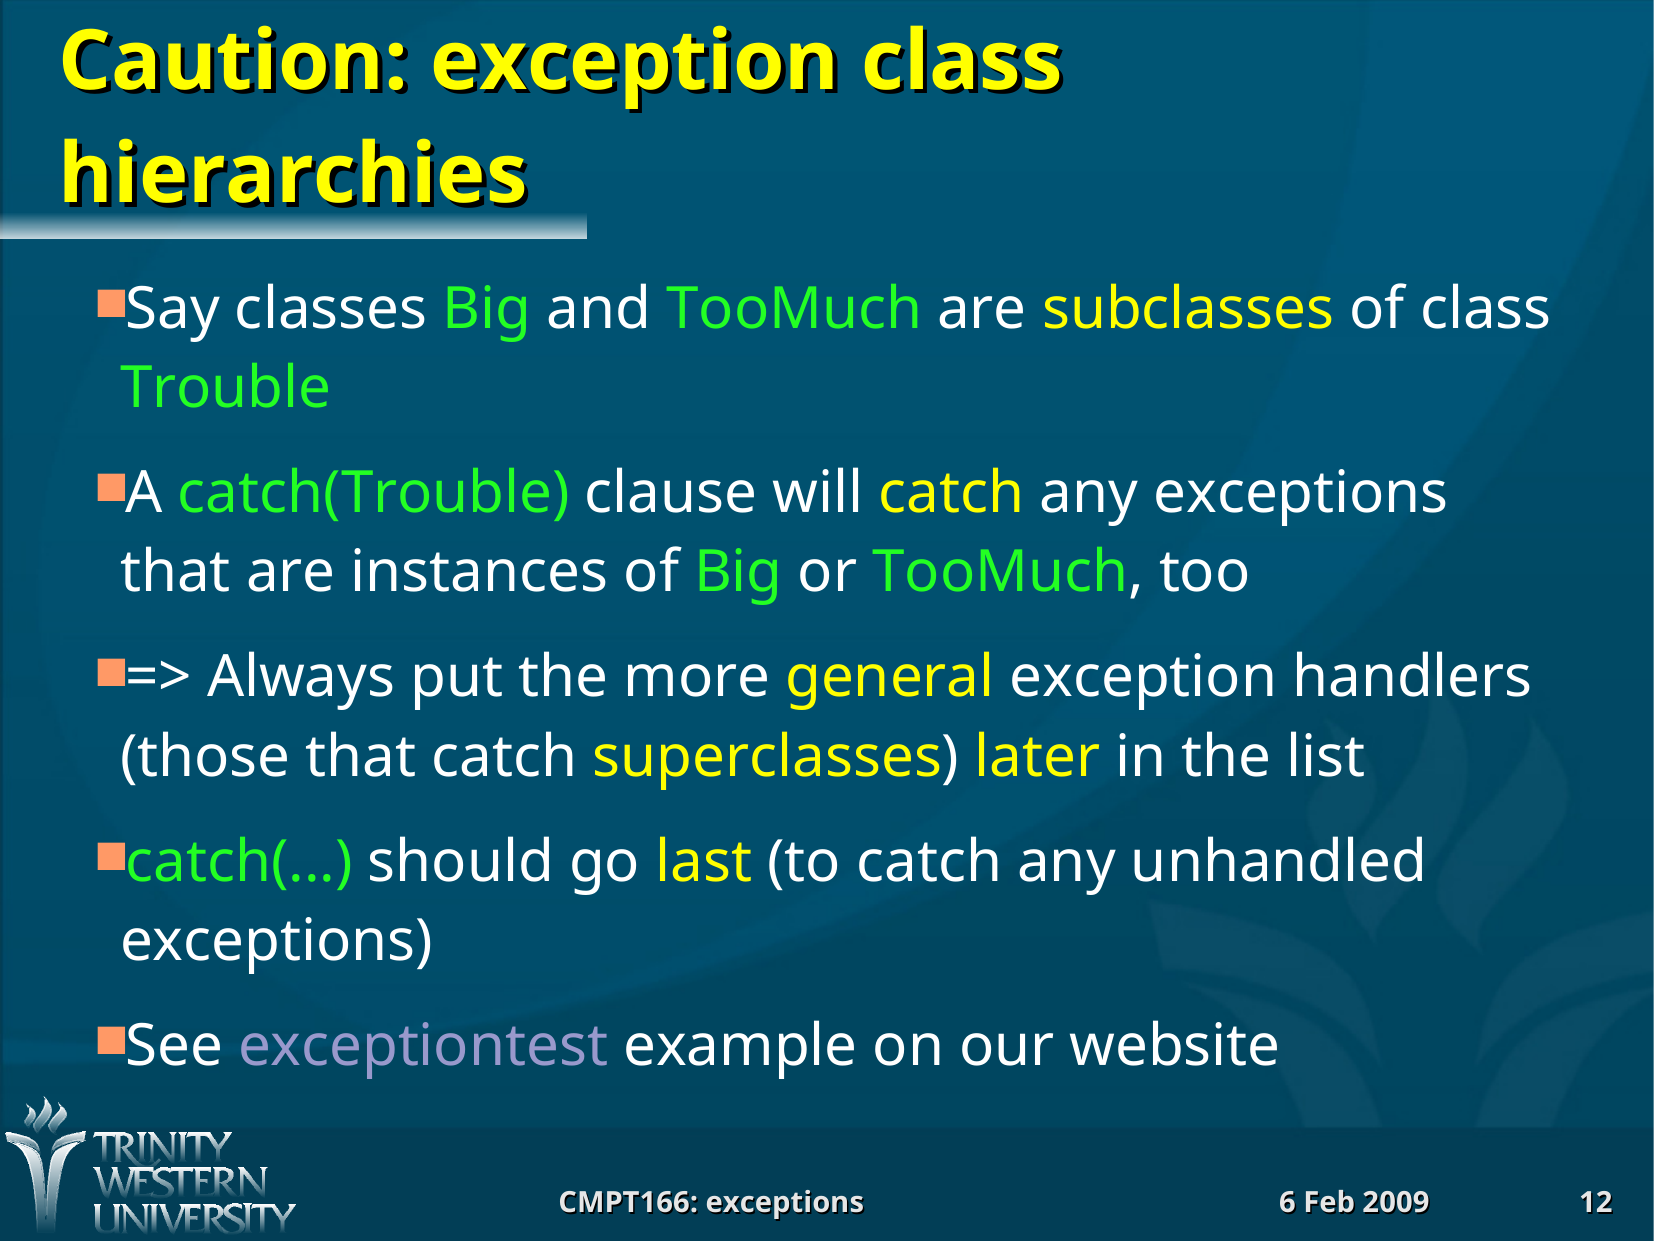

# Caution: exception class hierarchies
Say classes Big and TooMuch are subclasses of class Trouble
A catch(Trouble) clause will catch any exceptions that are instances of Big or TooMuch, too
=> Always put the more general exception handlers (those that catch superclasses) later in the list
catch(...) should go last (to catch any unhandled exceptions)
See exceptiontest example on our website
CMPT166: exceptions
6 Feb 2009
12